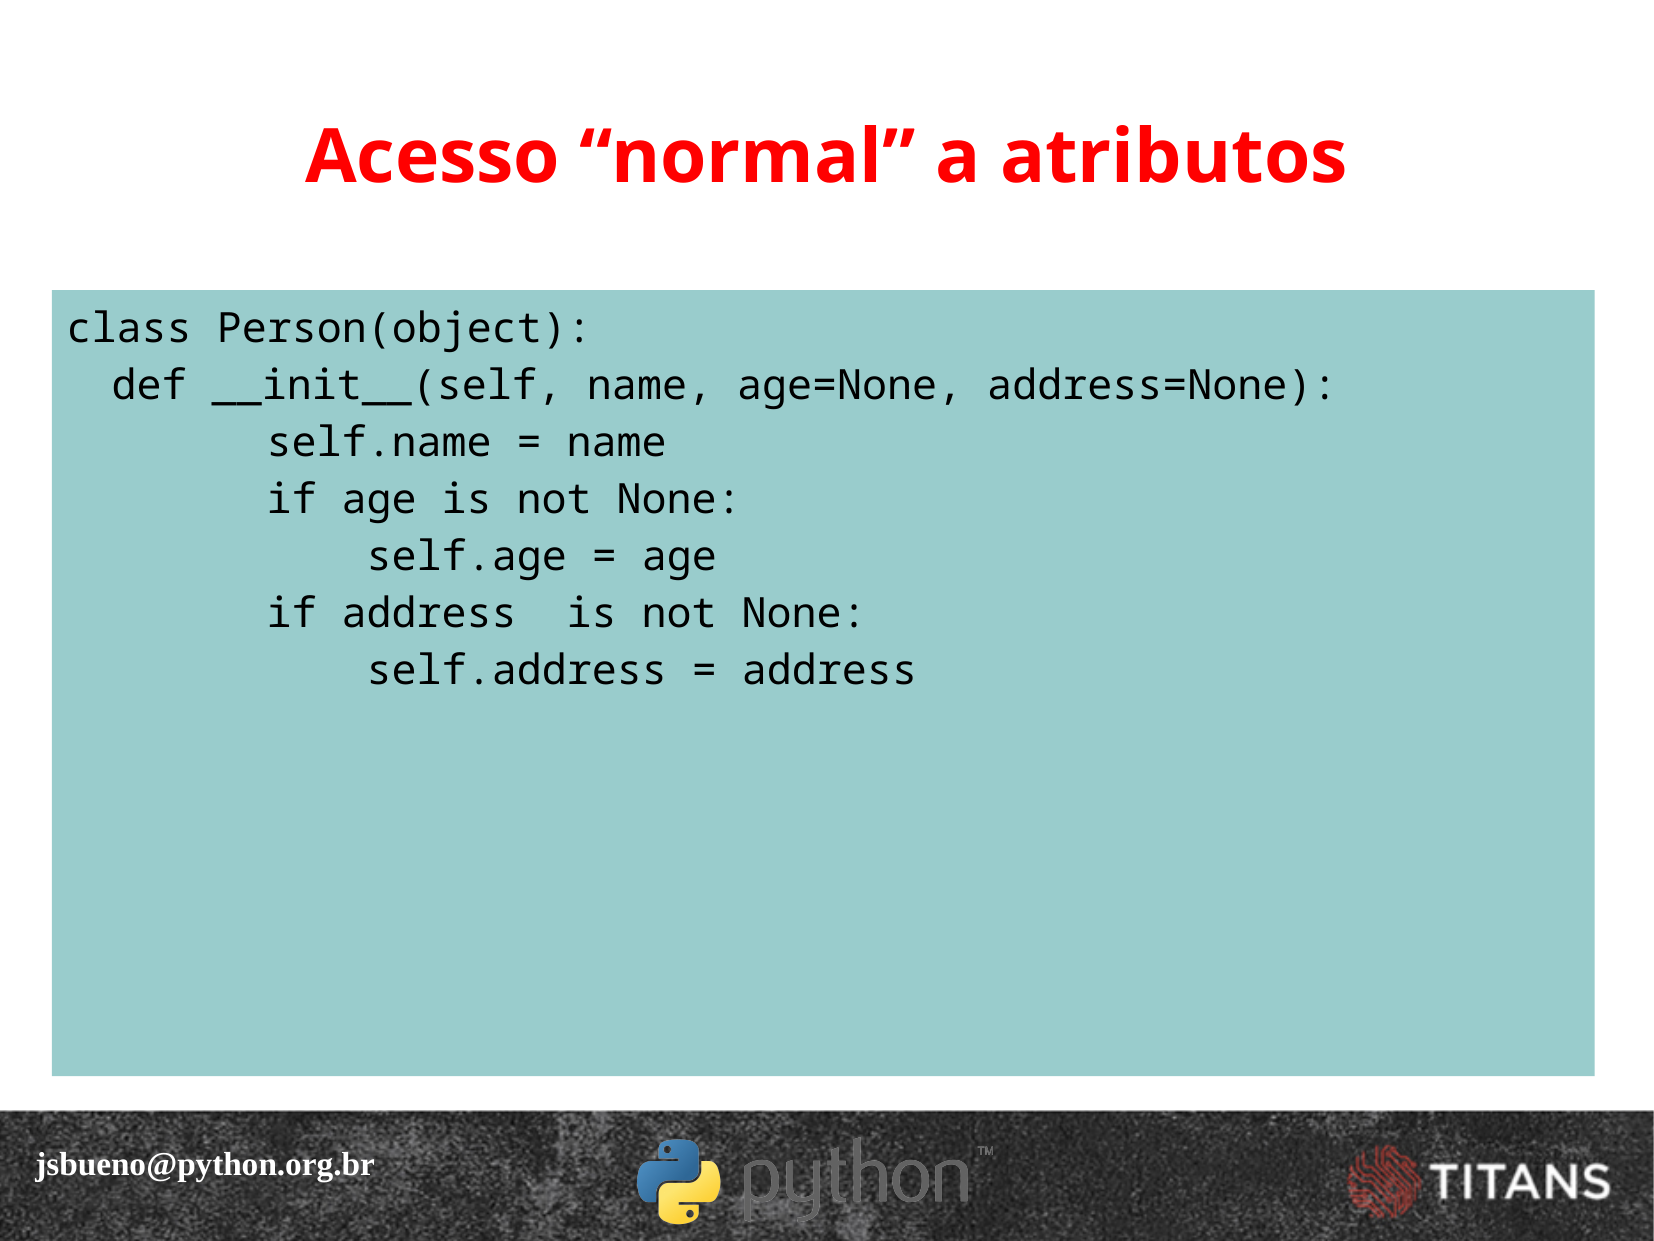

# Acesso “normal” a atributos
class Person(object):
 def __init__(self, name, age=None, address=None):
 self.name = name
 if age is not None:
 self.age = age
 if address is not None:
 self.address = address